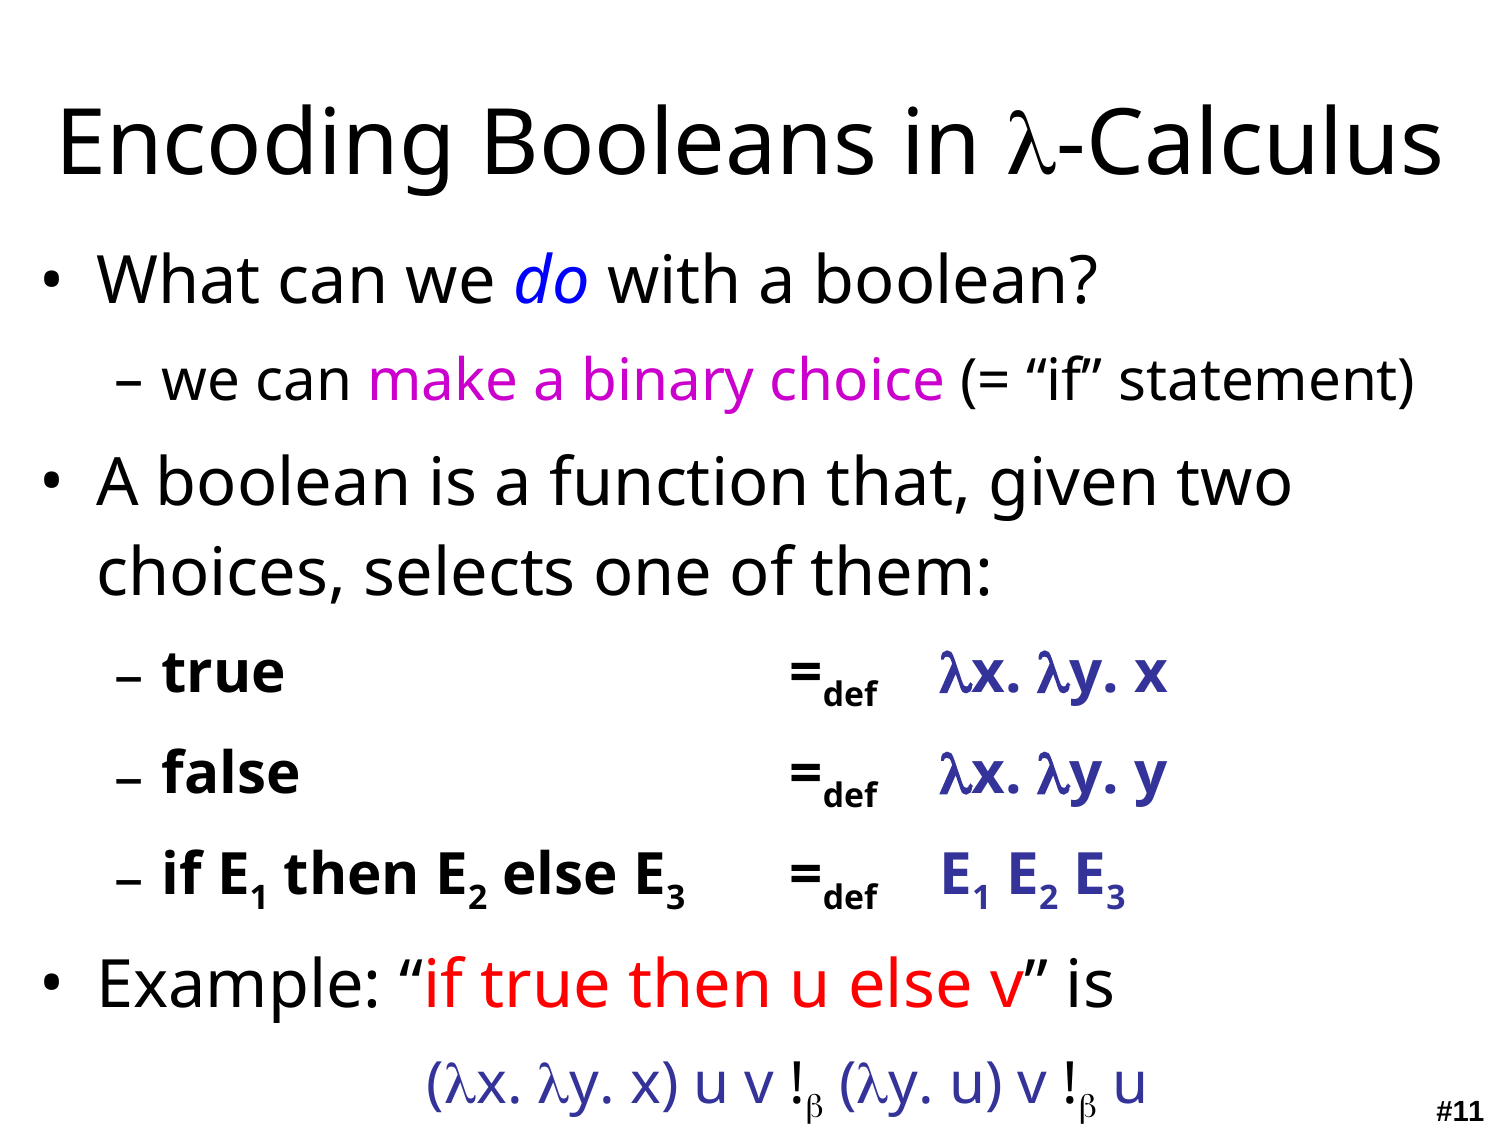

# Encoding Booleans in -Calculus
What can we do with a boolean?
we can make a binary choice (= “if” statement)
A boolean is a function that, given two choices, selects one of them:
true 				=def 	x. y. x
false 				=def 	x. y. y
if E1 then E2 else E3 	=def 	E1 E2 E3
Example: “if true then u else v” is
(x. y. x) u v ! (y. u) v ! u
11